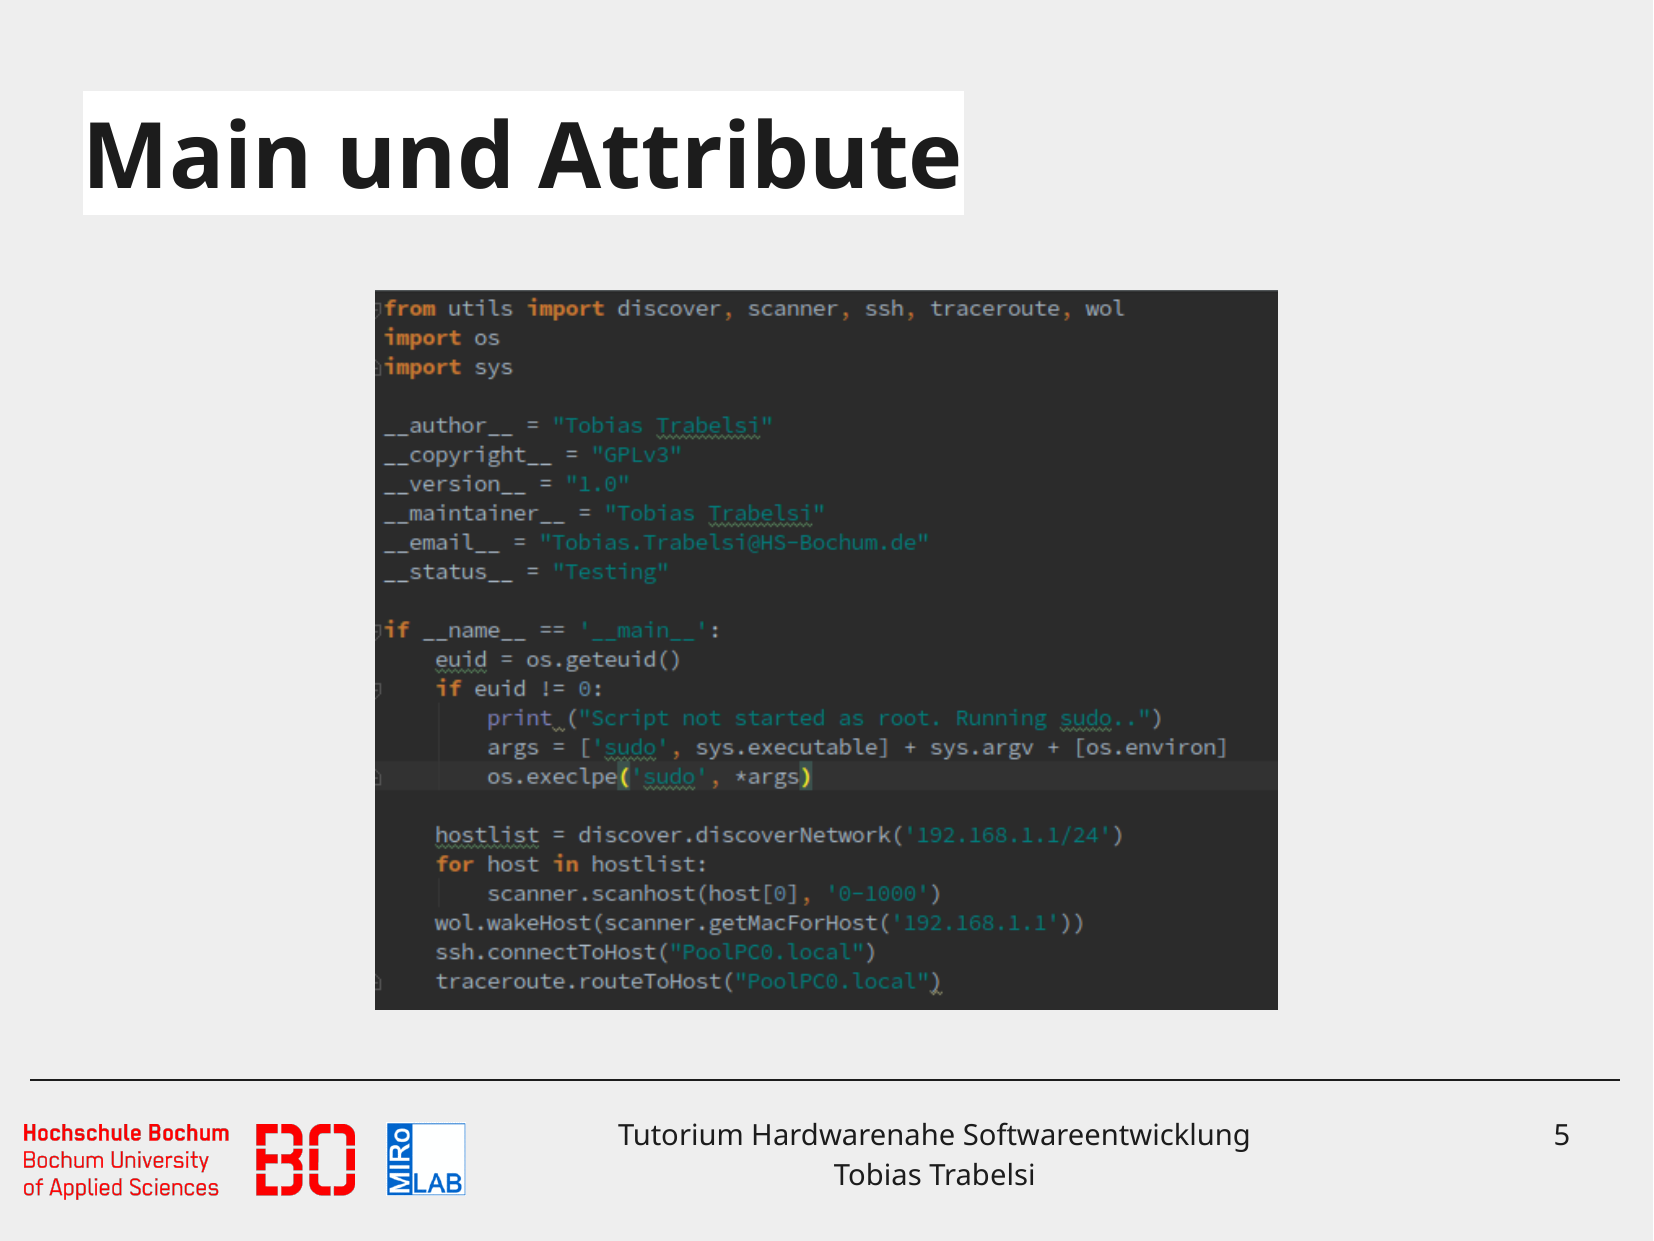

# Main und Attribute
Vanessa Böhrk - Tutorium Hardwarenahe Softwareentwicklung
5